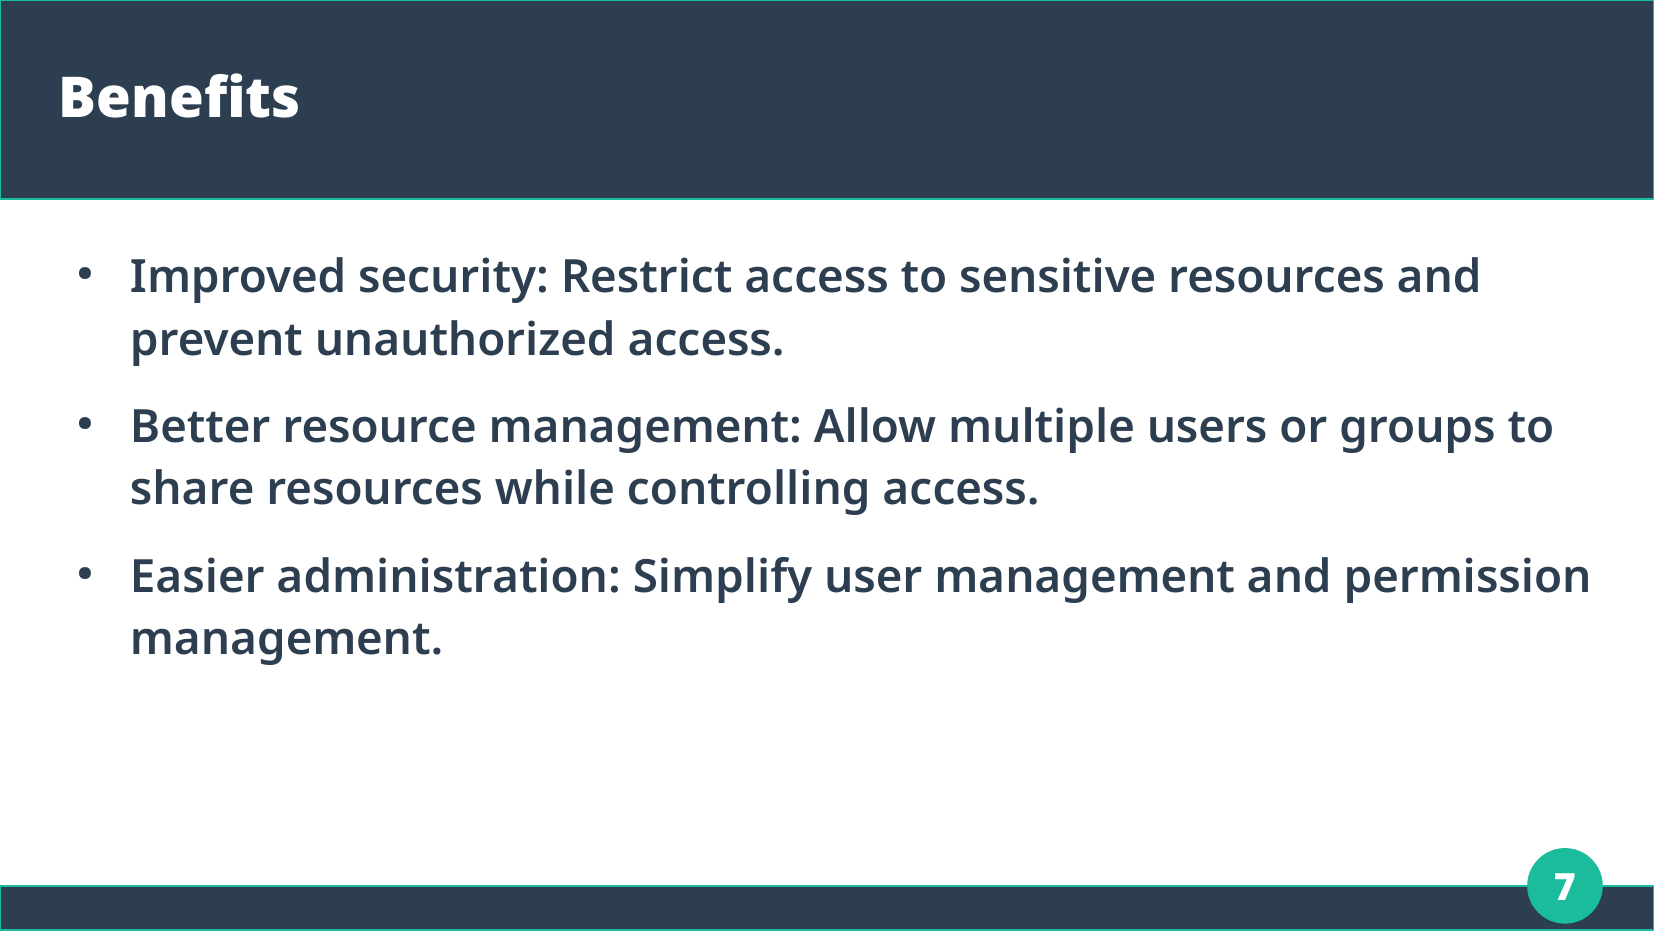

# Benefits
Improved security: Restrict access to sensitive resources and prevent unauthorized access.
Better resource management: Allow multiple users or groups to share resources while controlling access.
Easier administration: Simplify user management and permission management.
7